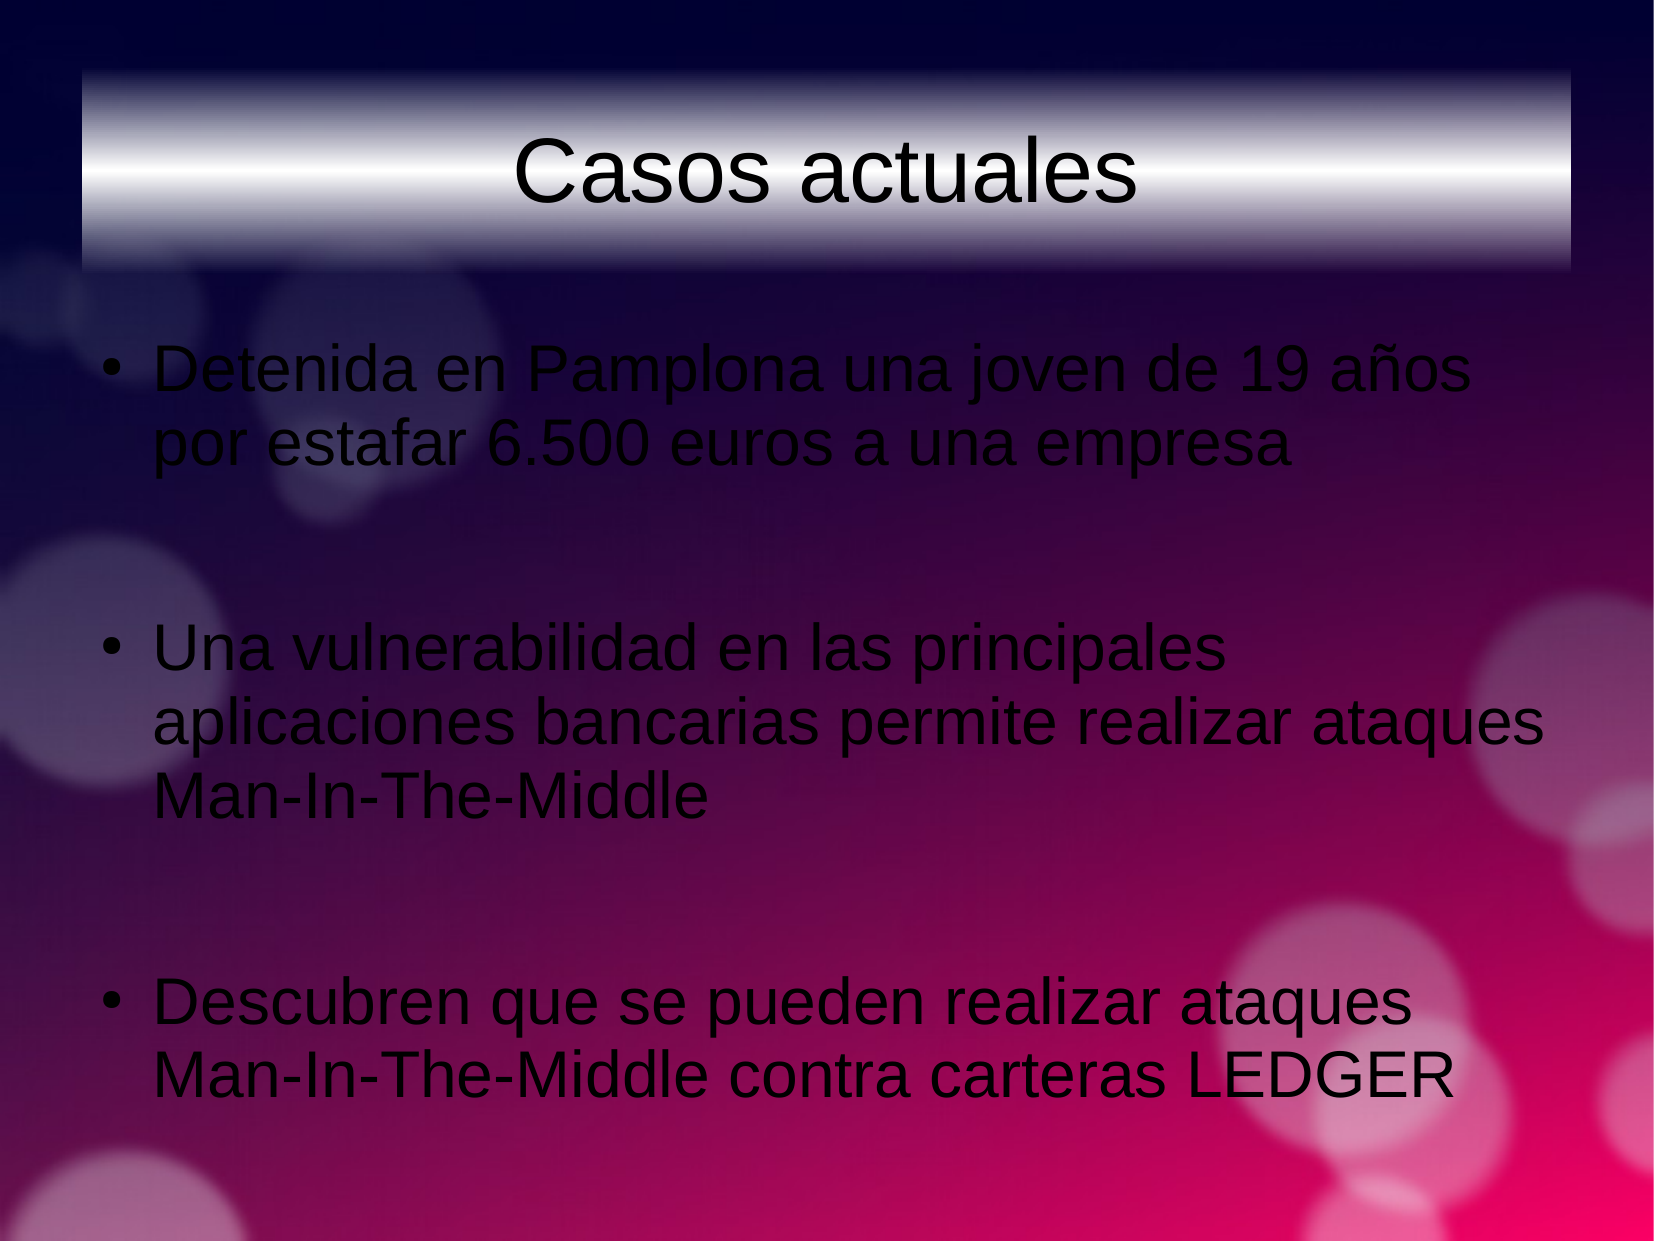

# Casos actuales
Detenida en Pamplona una joven de 19 años por estafar 6.500 euros a una empresa
Una vulnerabilidad en las principales aplicaciones bancarias permite realizar ataques Man-In-The-Middle
Descubren que se pueden realizar ataques Man-In-The-Middle contra carteras LEDGER